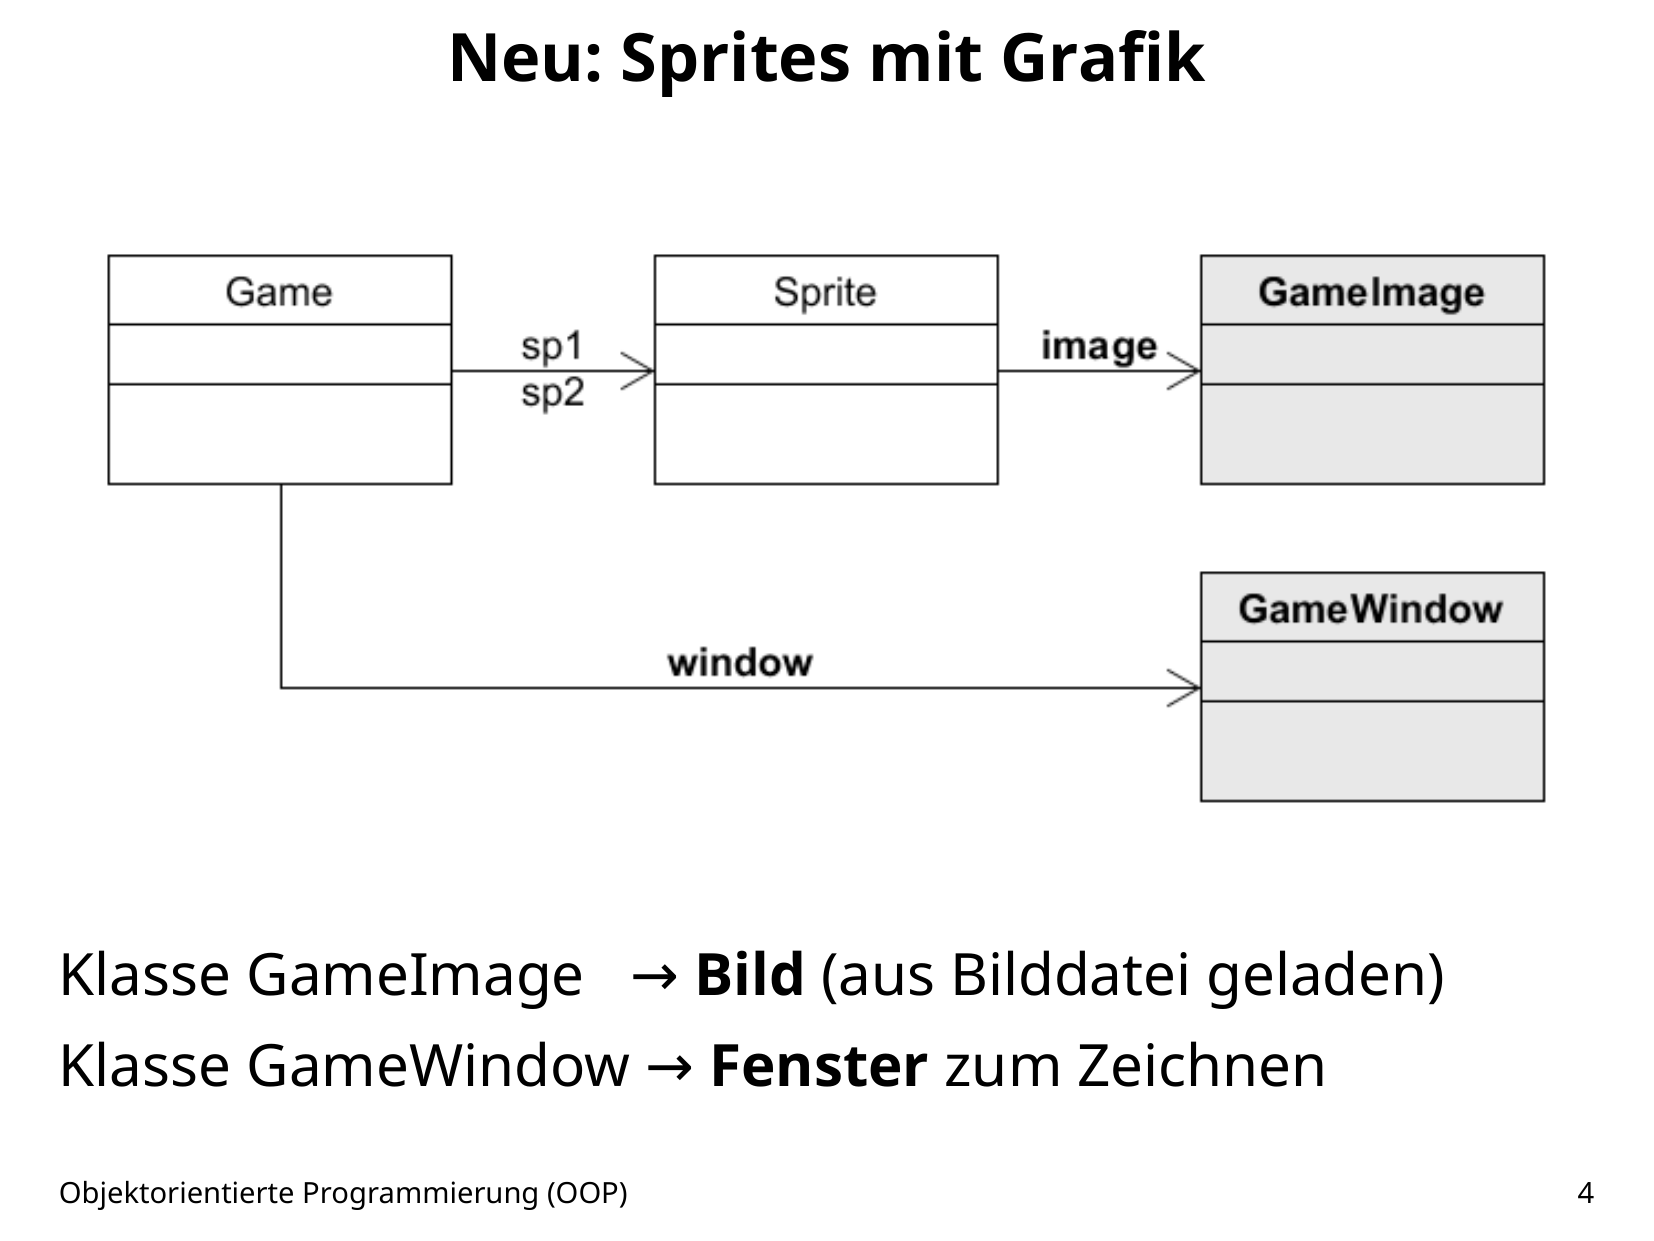

# Neu: Sprites mit Grafik
Klasse GameImage → Bild (aus Bilddatei geladen)
Klasse GameWindow → Fenster zum Zeichnen
Objektorientierte Programmierung (OOP)
4